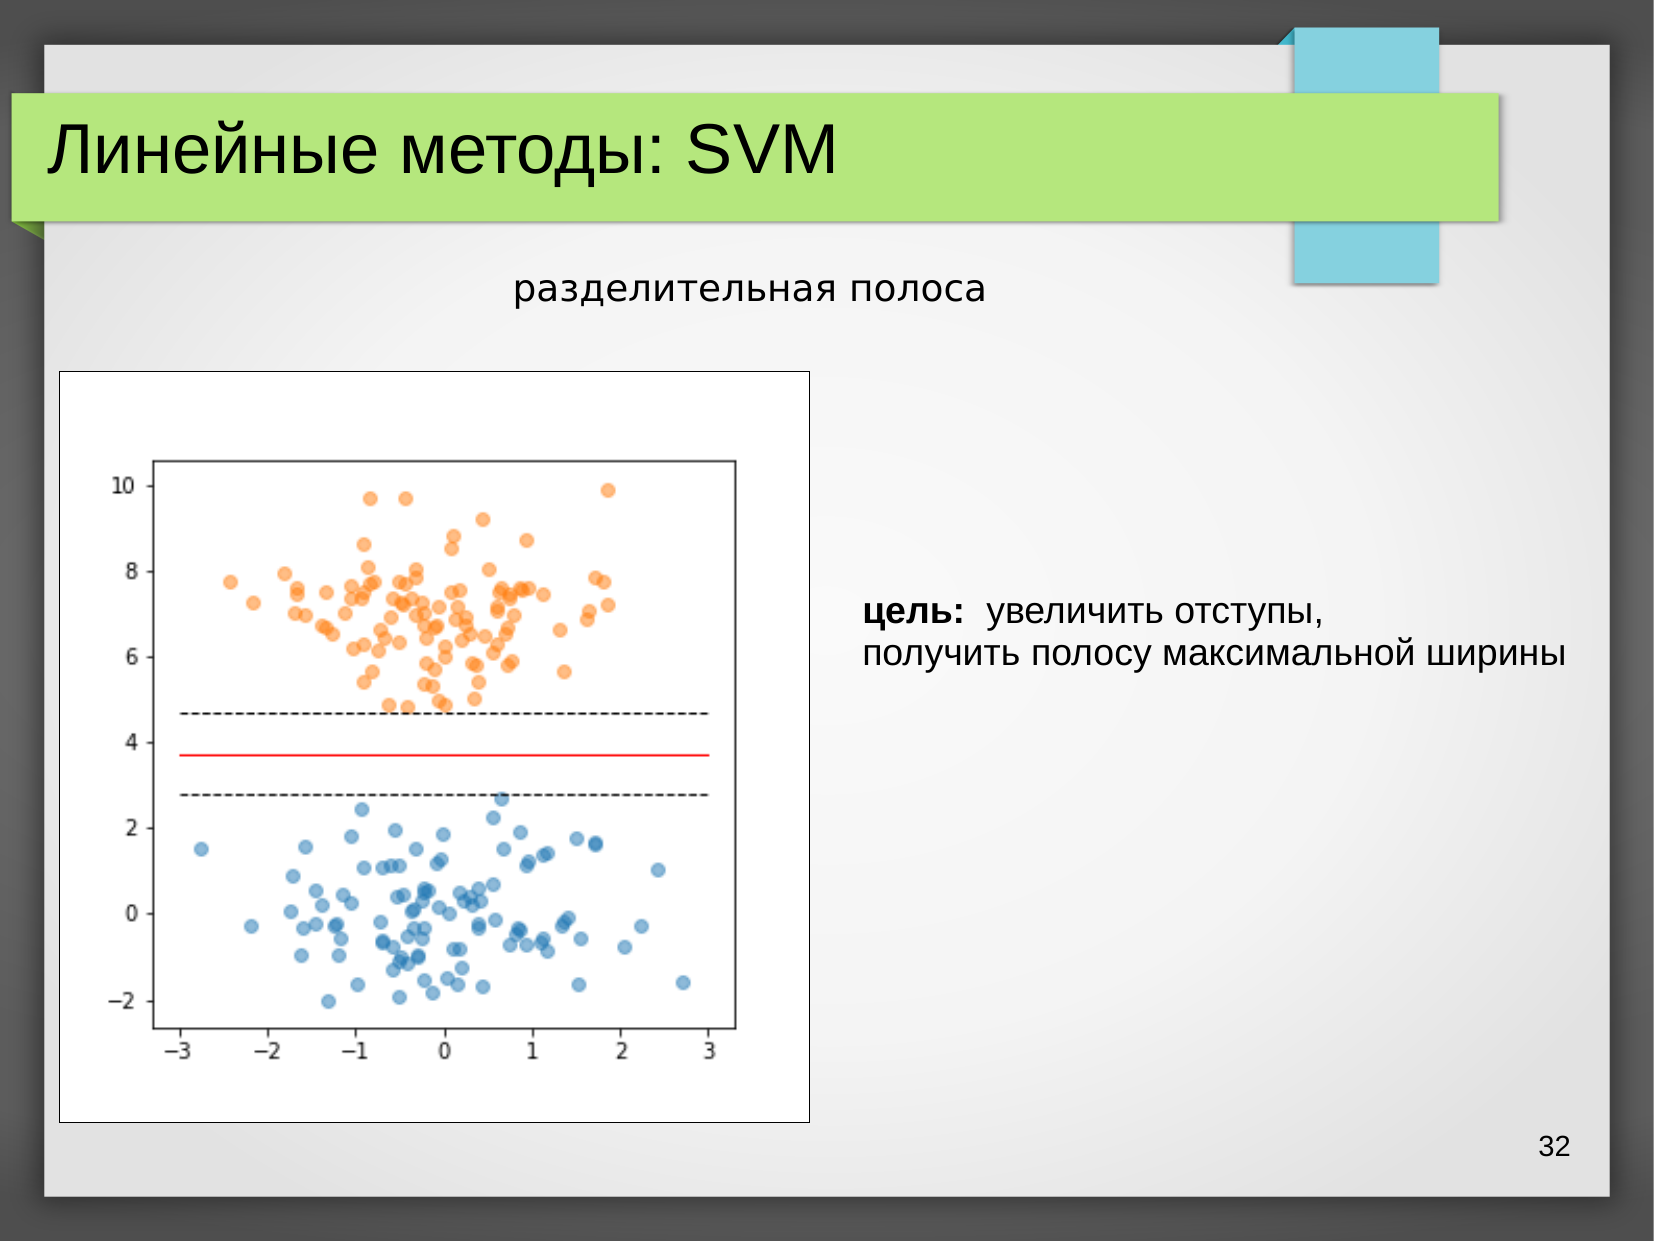

# Линейные методы: SVM
разделительная полоса
цель: увеличить отступы,
получить полосу максимальной ширины
32